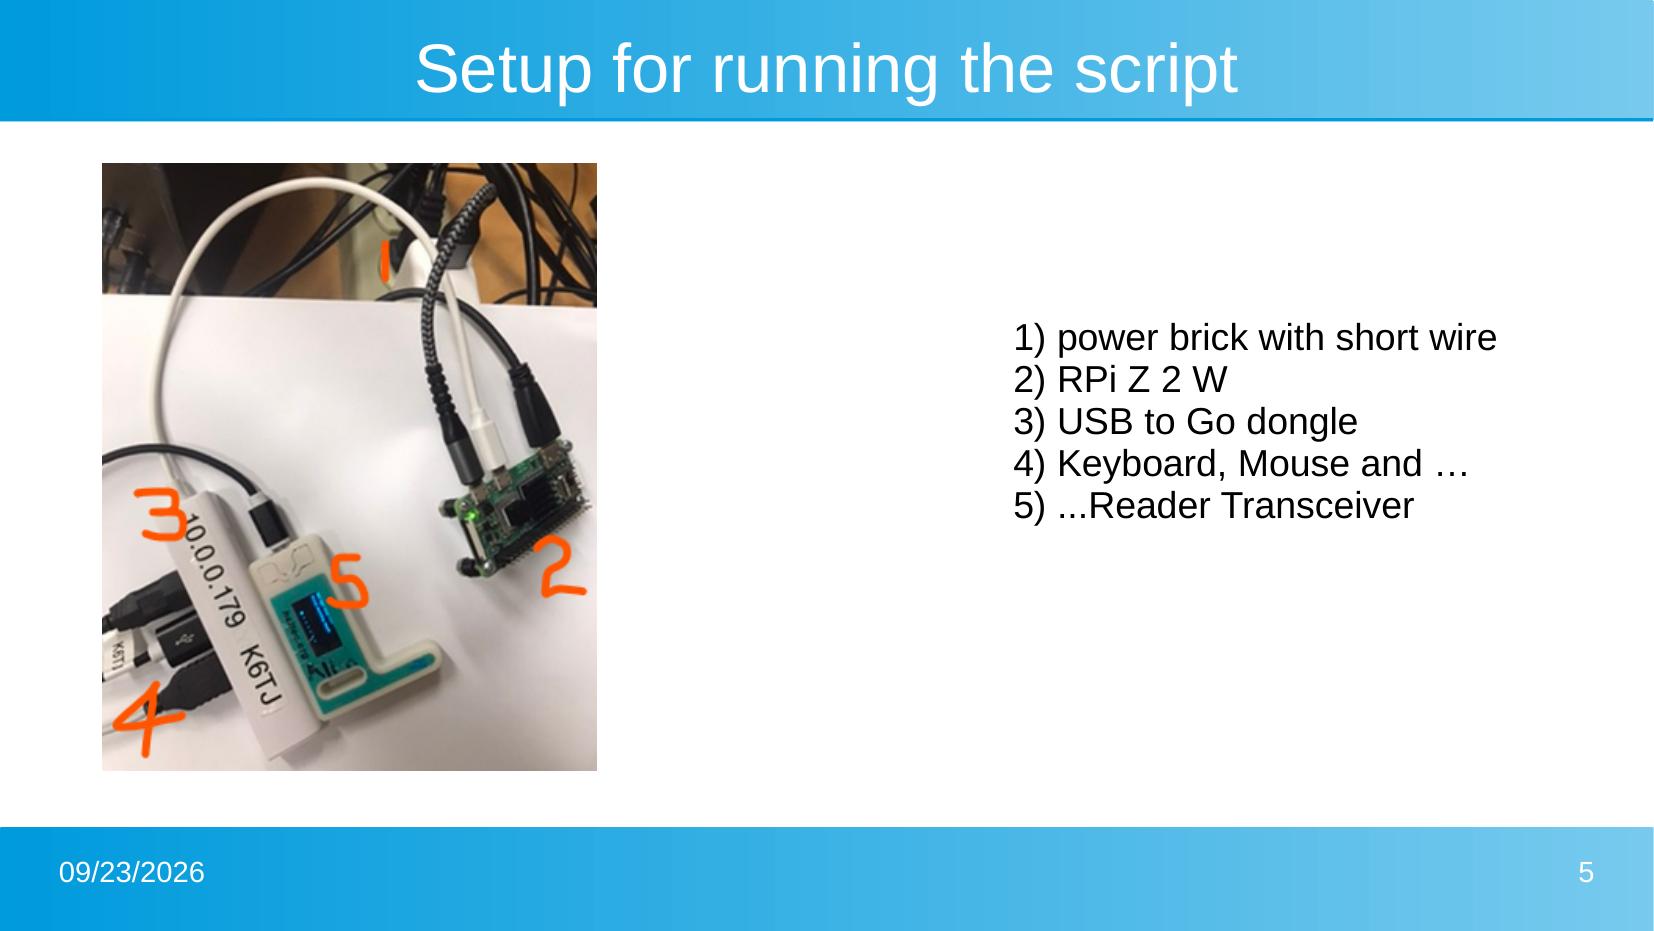

# Setup for running the script
1) power brick with short wire
2) RPi Z 2 W
3) USB to Go dongle
4) Keyboard, Mouse and …
5) ...Reader Transceiver
5